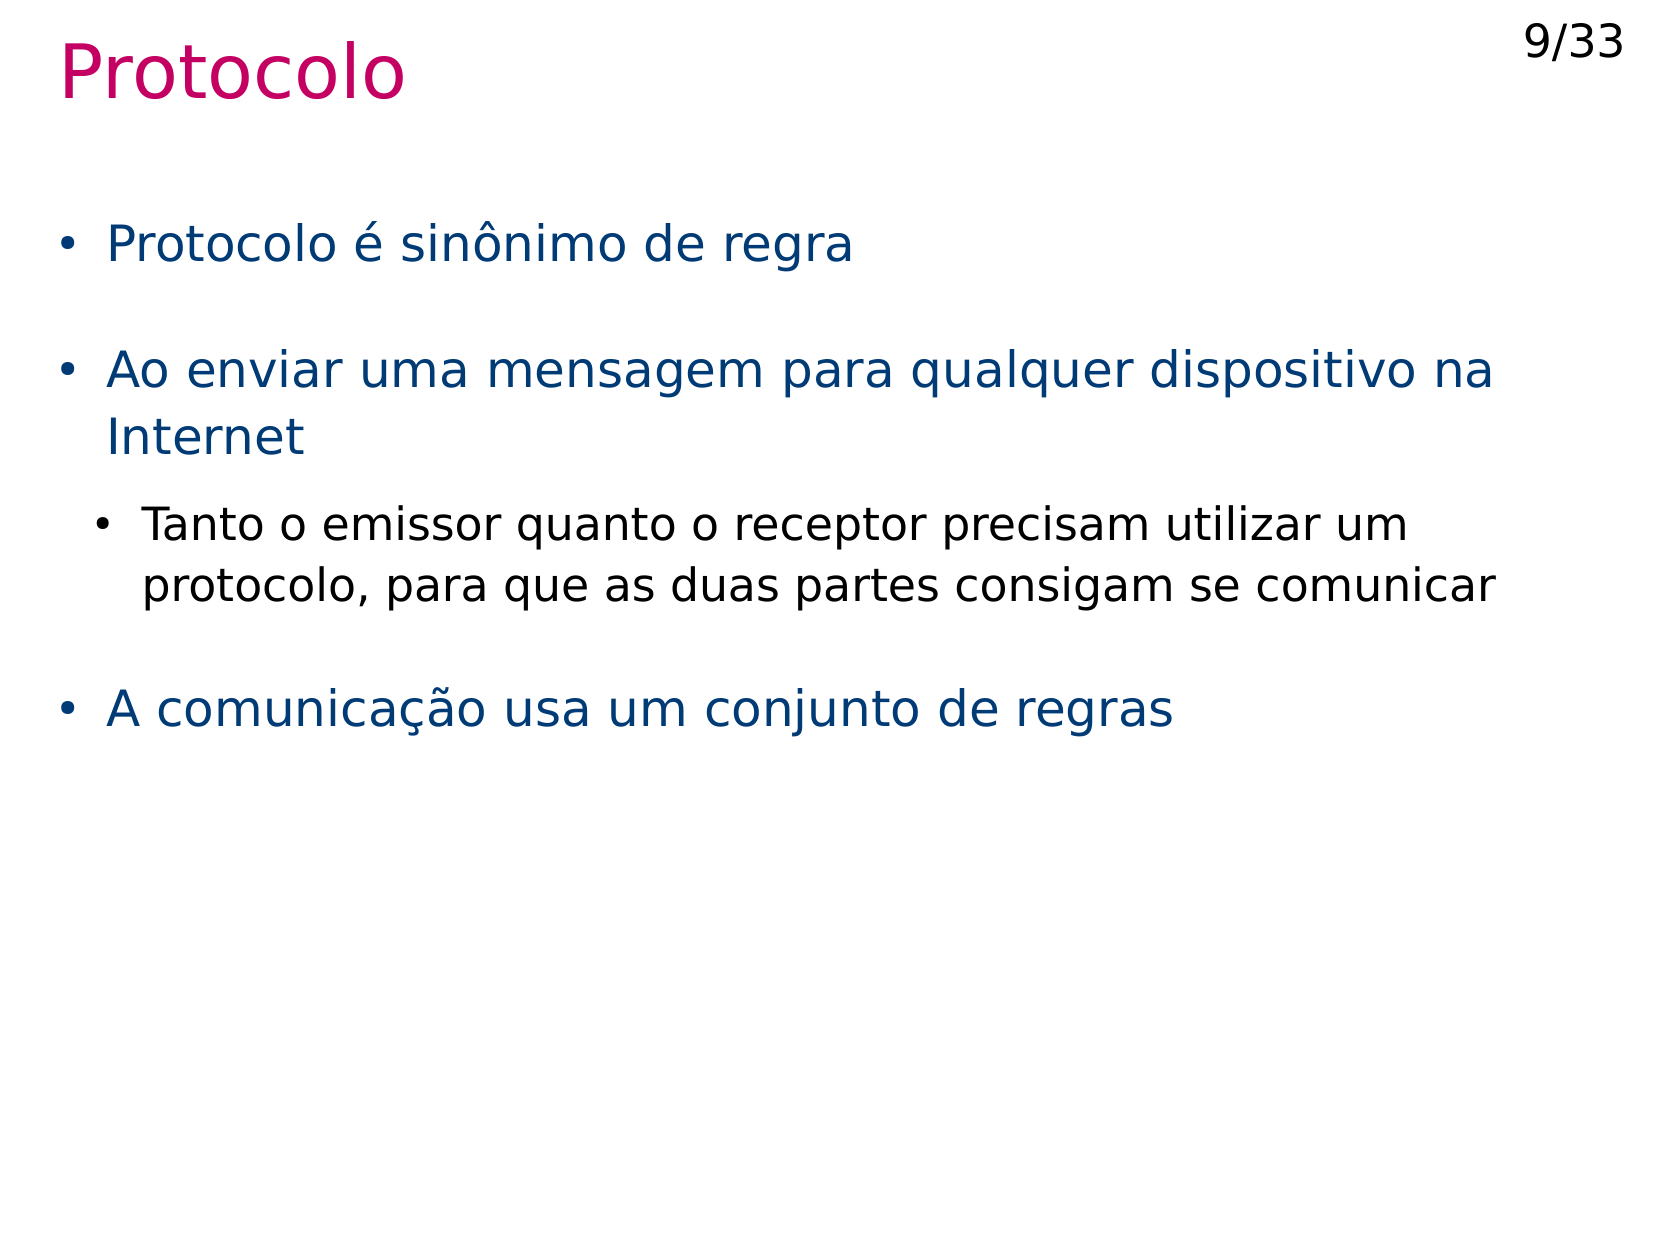

9
# Protocolo
Protocolo é sinônimo de regra
Ao enviar uma mensagem para qualquer dispositivo na Internet
Tanto o emissor quanto o receptor precisam utilizar um protocolo, para que as duas partes consigam se comunicar
A comunicação usa um conjunto de regras